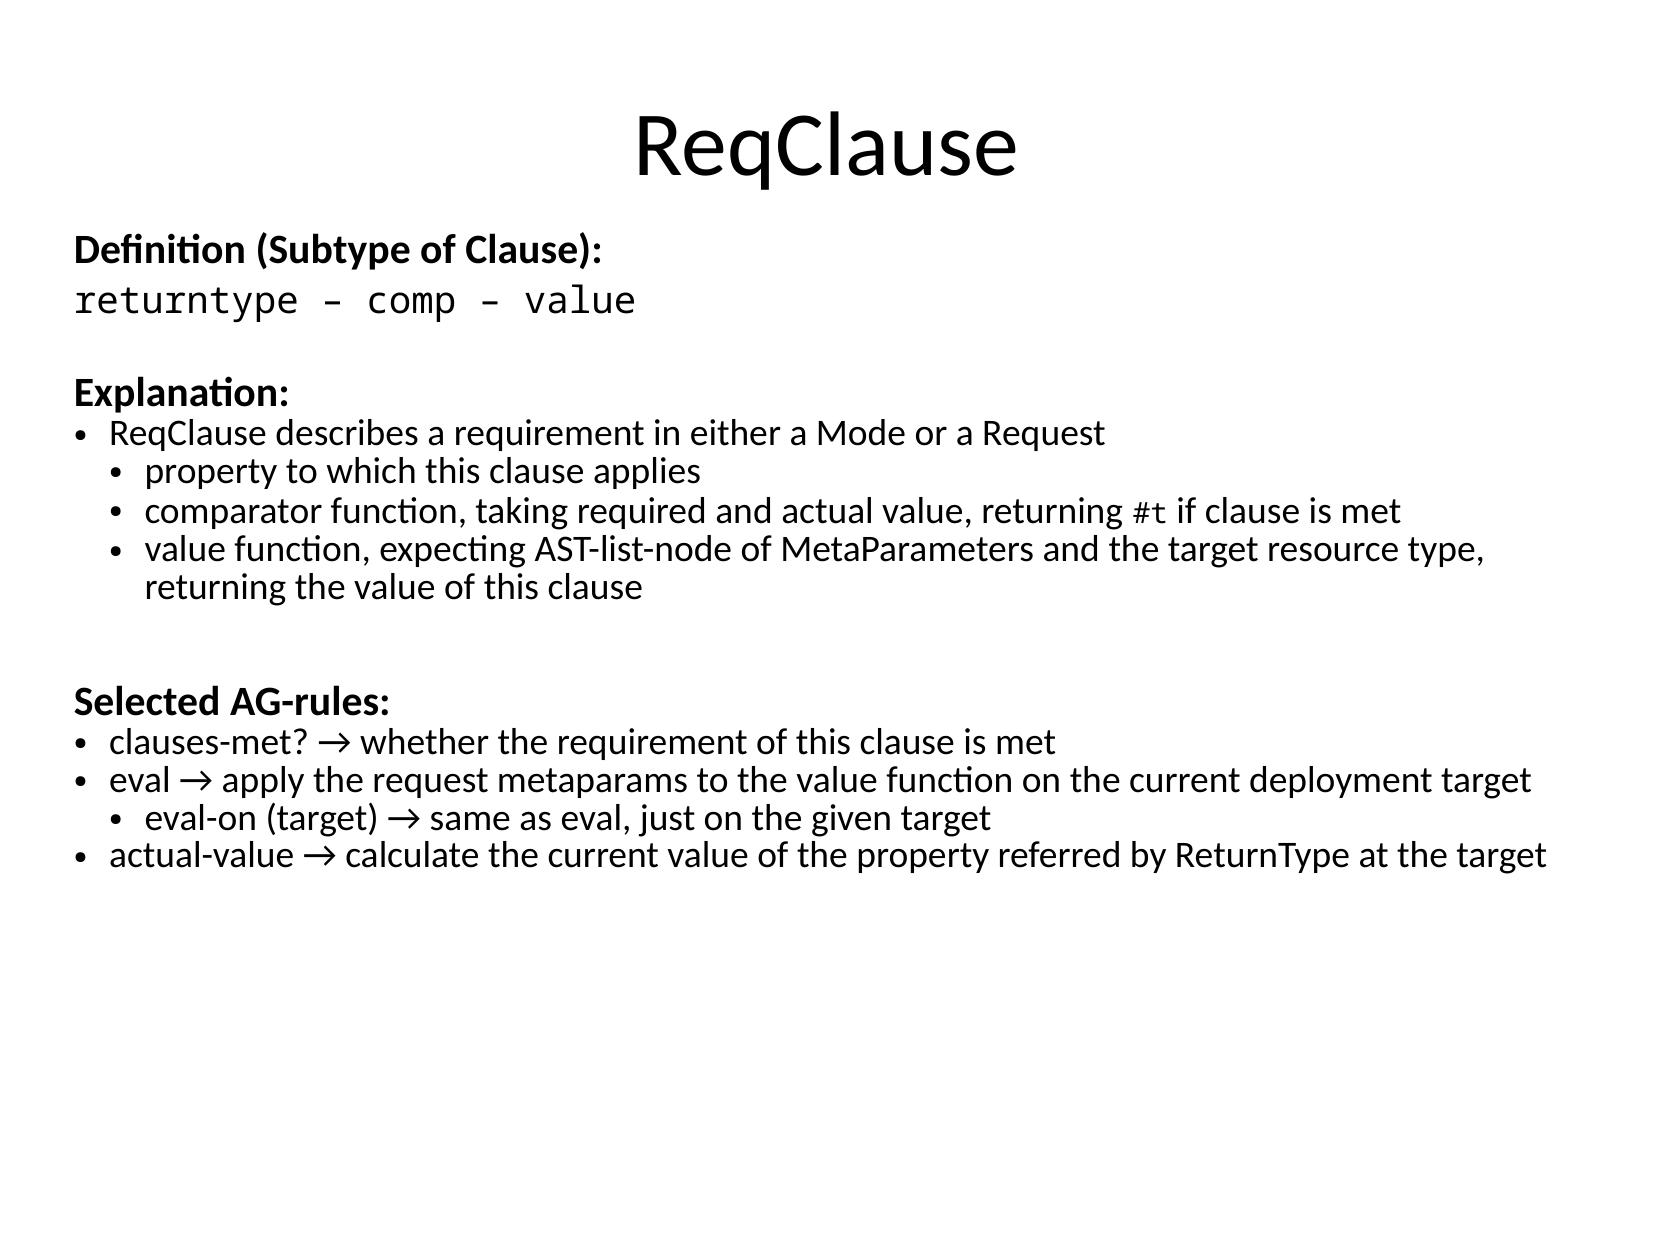

# ReqClause
Definition (Subtype of Clause):
returntype – comp – value
Explanation:
ReqClause describes a requirement in either a Mode or a Request
property to which this clause applies
comparator function, taking required and actual value, returning #t if clause is met
value function, expecting AST-list-node of MetaParameters and the target resource type, returning the value of this clause
Selected AG-rules:
clauses-met? → whether the requirement of this clause is met
eval → apply the request metaparams to the value function on the current deployment target
eval-on (target) → same as eval, just on the given target
actual-value → calculate the current value of the property referred by ReturnType at the target